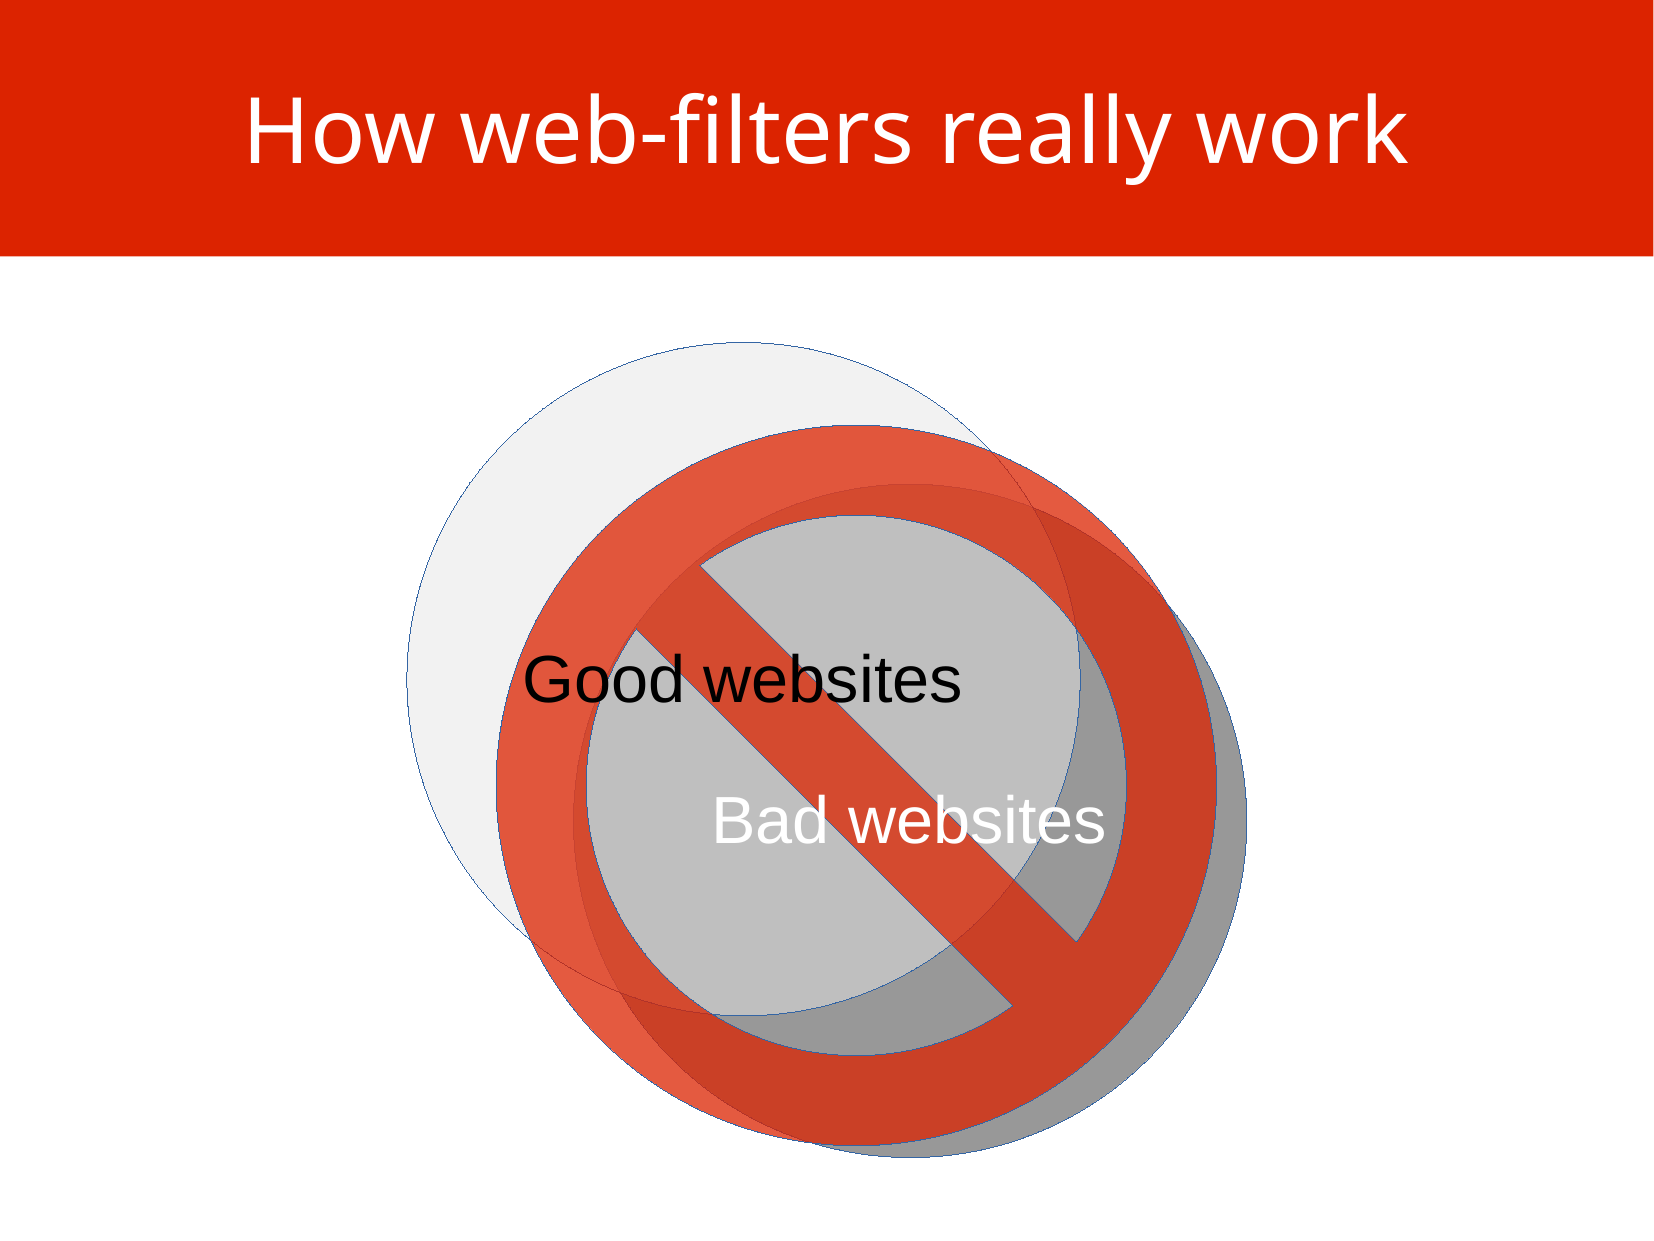

# How web-filters really work
Good websites
Bad websites